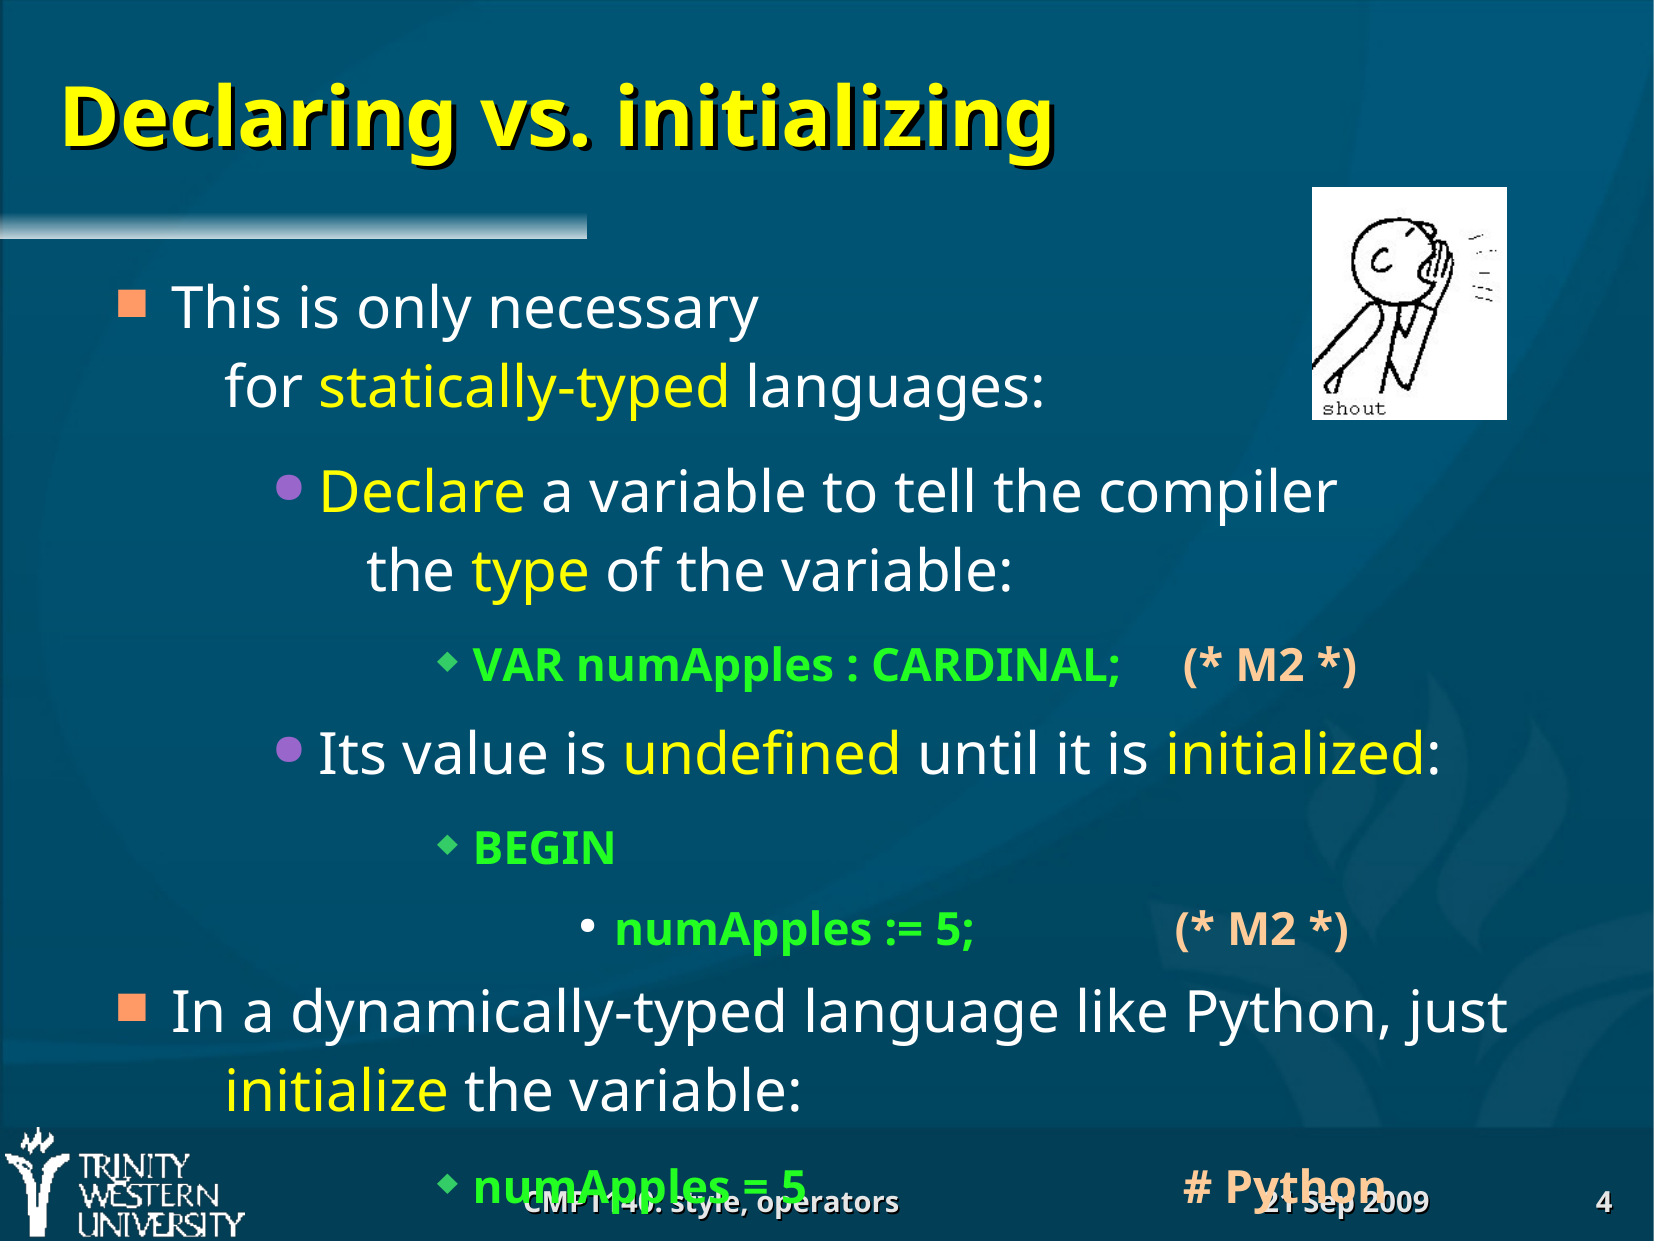

# Declaring vs. initializing
This is only necessary
for statically-typed languages:
Declare a variable to tell the compiler
the type of the variable:
VAR numApples : CARDINAL;	(* M2 *)
Its value is undefined until it is initialized:
BEGIN
numApples := 5;			(* M2 *)
In a dynamically-typed language like Python, just initialize the variable:
numApples = 5						# Python
CMPT140: style, operators
21 Sep 2009
4